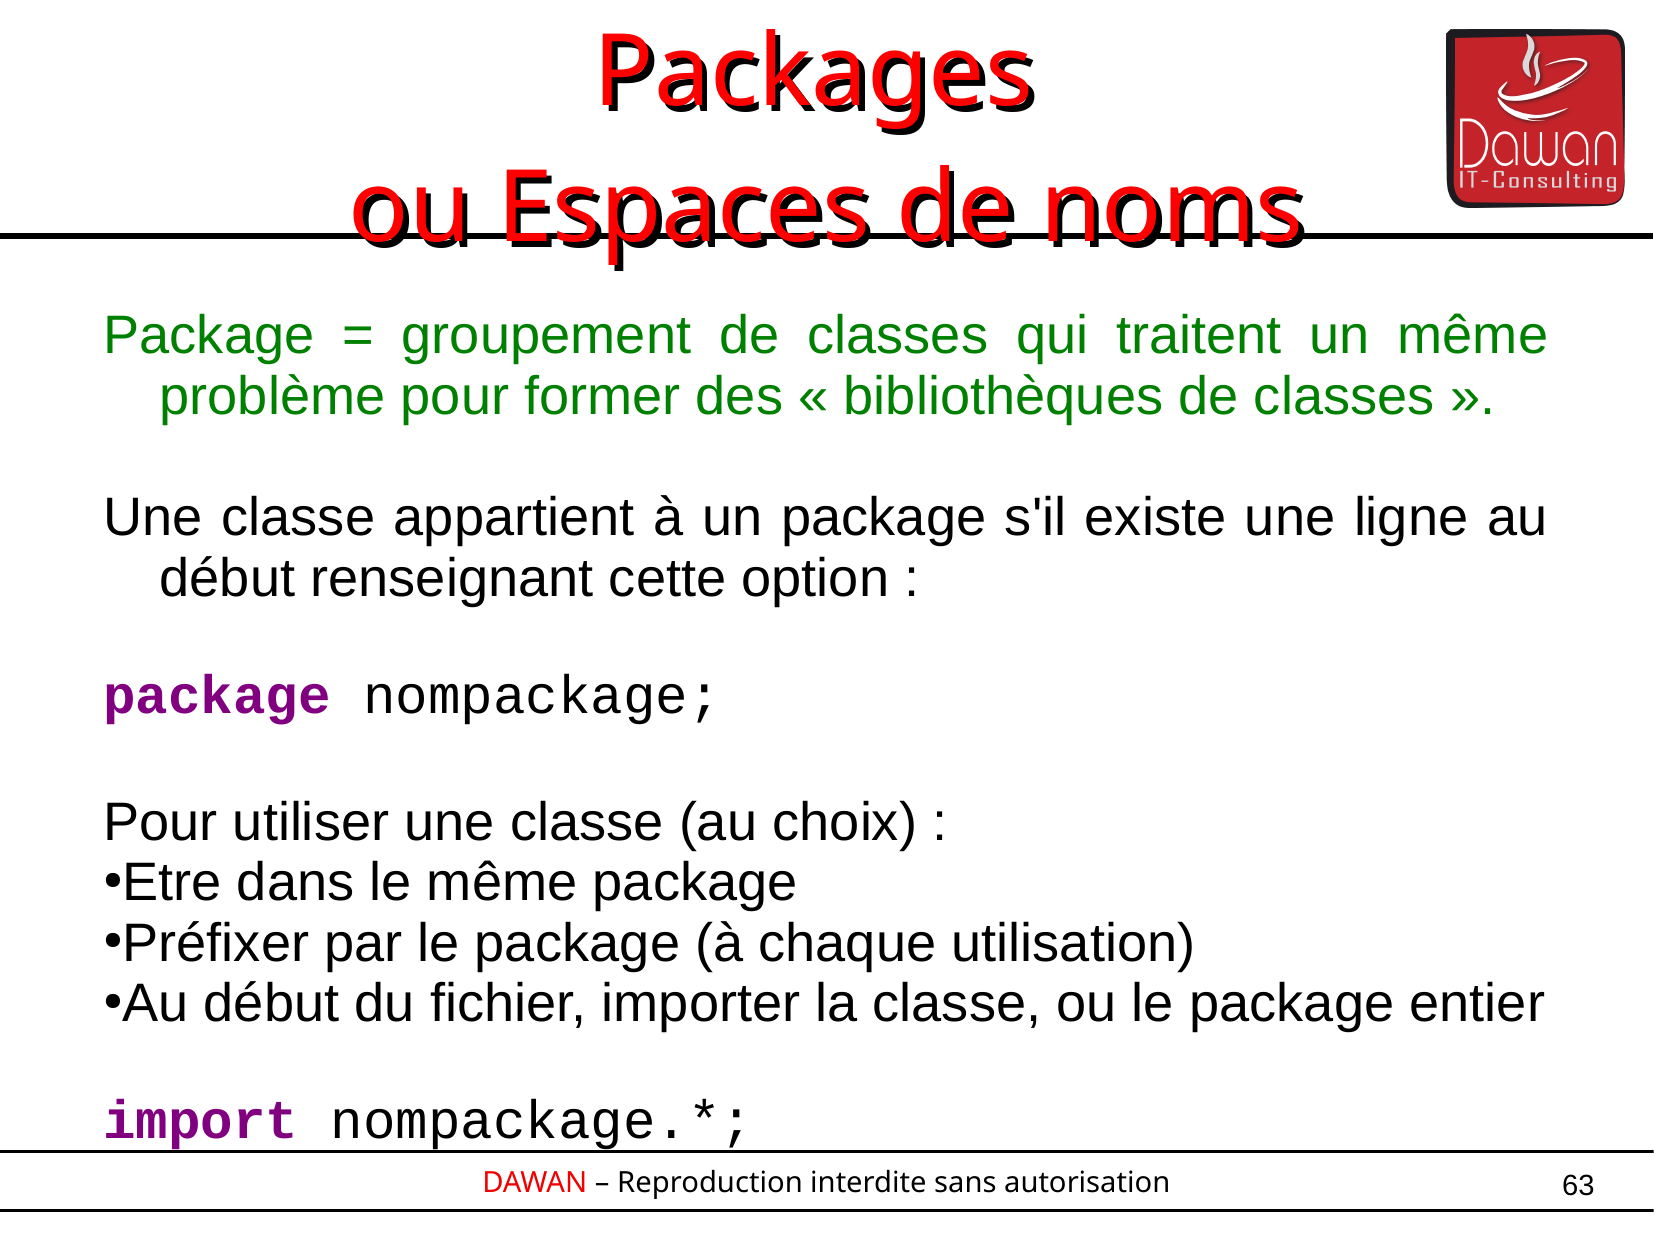

Packages
ou Espaces de noms
Package = groupement de classes qui traitent un même problème pour former des « bibliothèques de classes ».
Une classe appartient à un package s'il existe une ligne au début renseignant cette option :
package nompackage;
Pour utiliser une classe (au choix) :
Etre dans le même package
Préfixer par le package (à chaque utilisation)
Au début du fichier, importer la classe, ou le package entier
import nompackage.*;
63